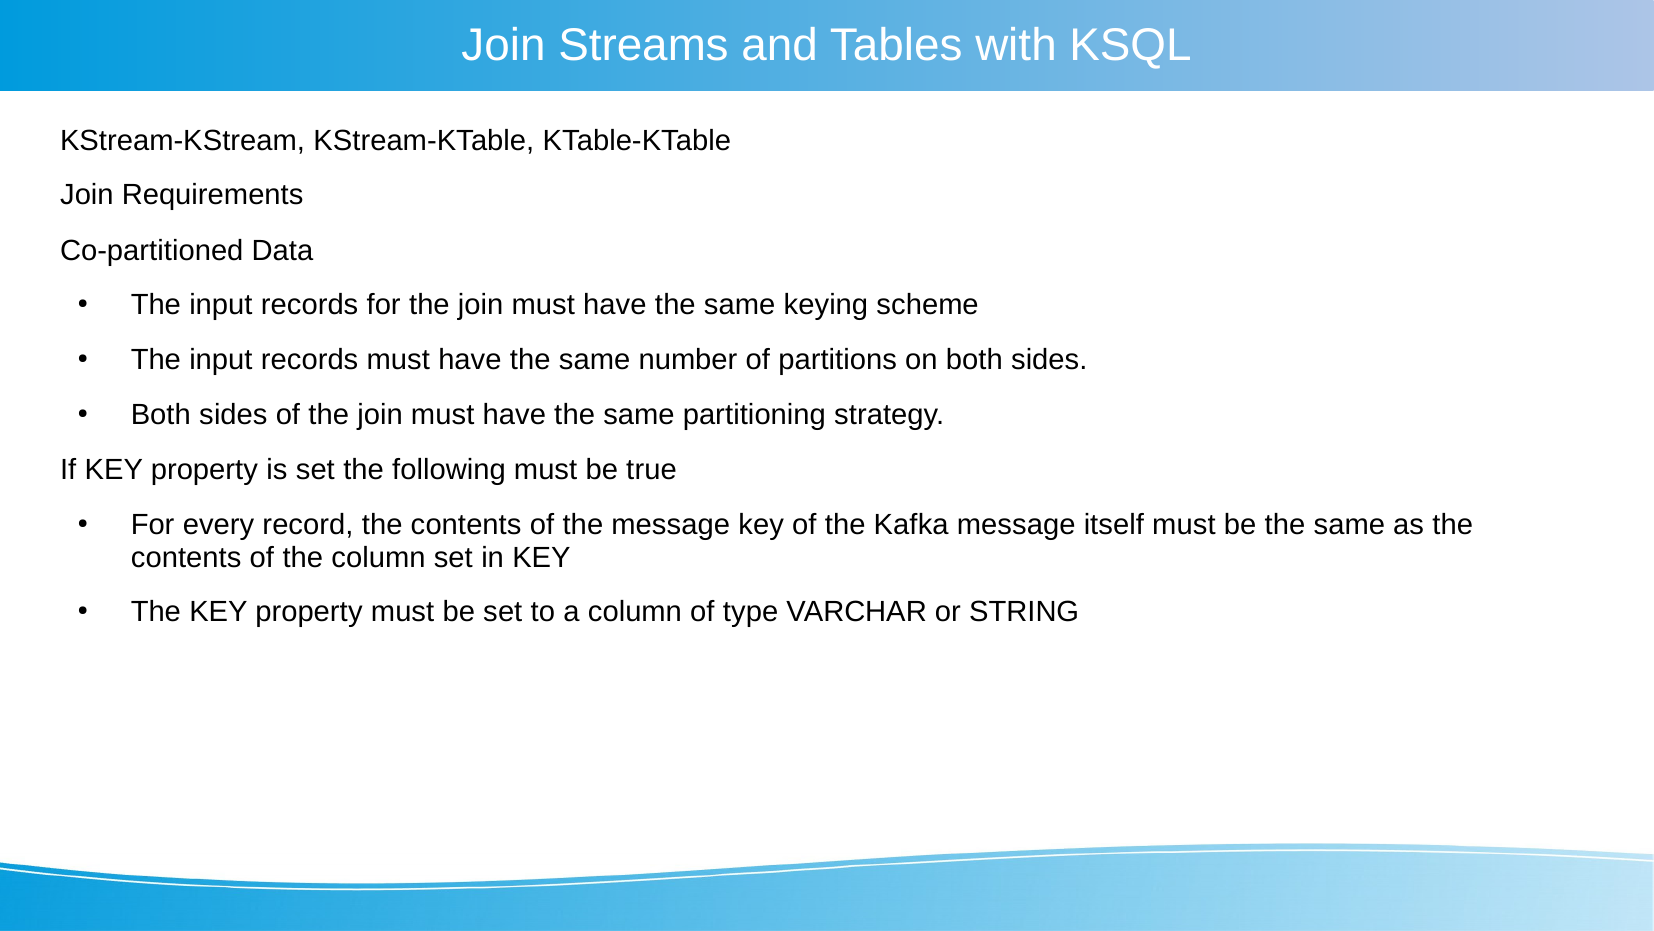

# Join Streams and Tables with KSQL
KStream-KStream, KStream-KTable, KTable-KTable
Join Requirements
Co-partitioned Data
The input records for the join must have the same keying scheme
The input records must have the same number of partitions on both sides.
Both sides of the join must have the same partitioning strategy.
If KEY property is set the following must be true
For every record, the contents of the message key of the Kafka message itself must be the same as the contents of the column set in KEY
The KEY property must be set to a column of type VARCHAR or STRING